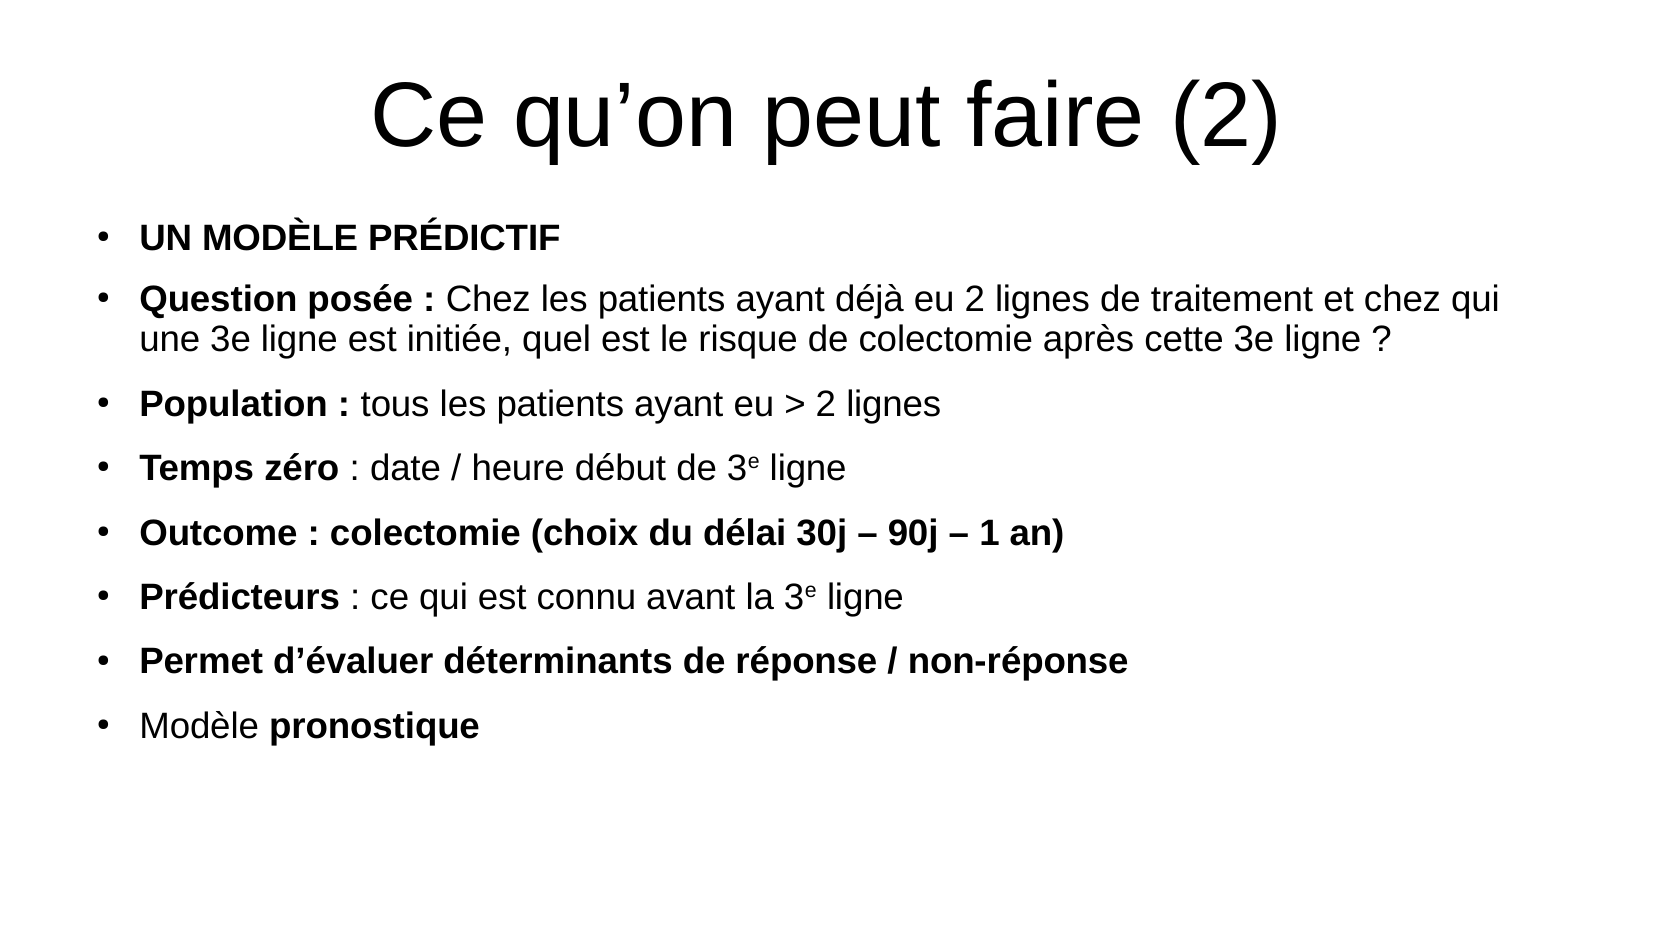

# Ce qu’on peut faire (2)
UN MODÈLE PRÉDICTIF
Question posée : Chez les patients ayant déjà eu 2 lignes de traitement et chez qui une 3e ligne est initiée, quel est le risque de colectomie après cette 3e ligne ?
Population : tous les patients ayant eu > 2 lignes
Temps zéro : date / heure début de 3e ligne
Outcome : colectomie (choix du délai 30j – 90j – 1 an)
Prédicteurs : ce qui est connu avant la 3e ligne
Permet d’évaluer déterminants de réponse / non-réponse
Modèle pronostique